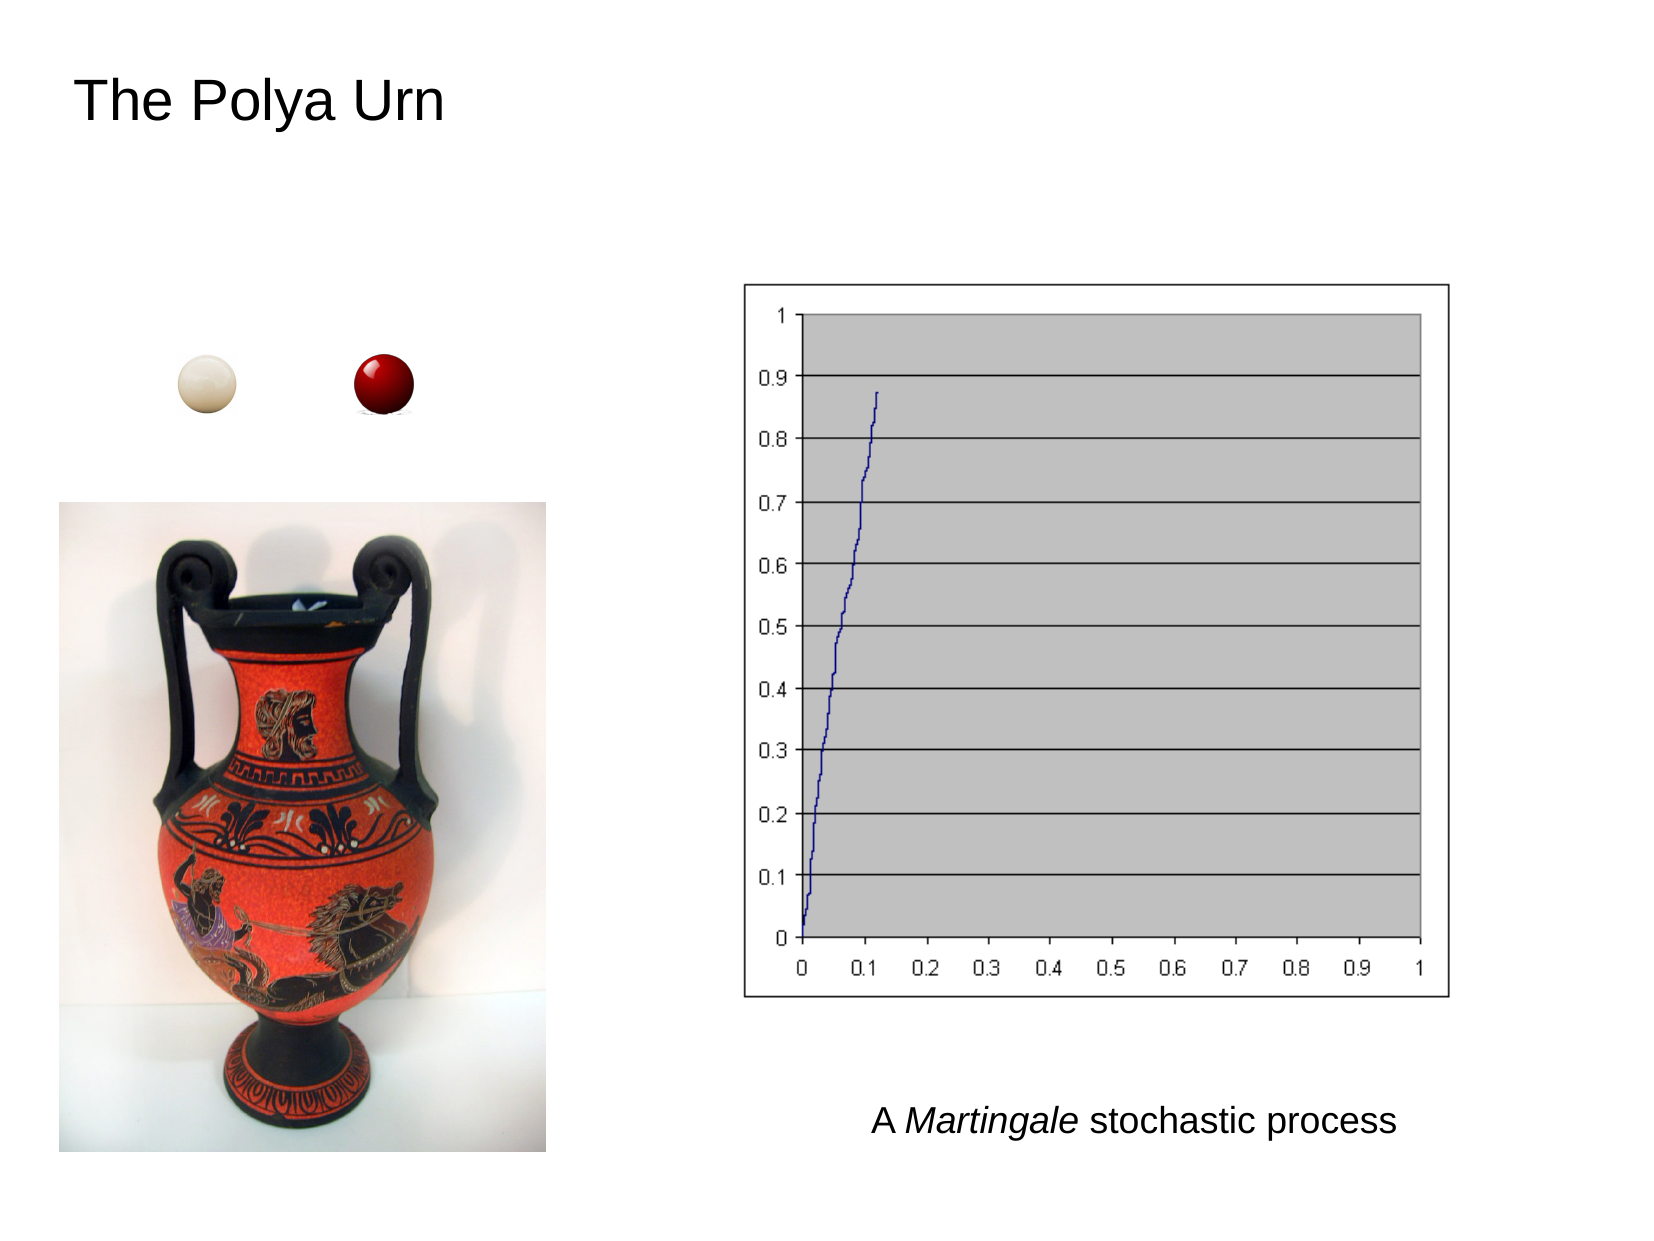

The Polya Urn
A Martingale stochastic process